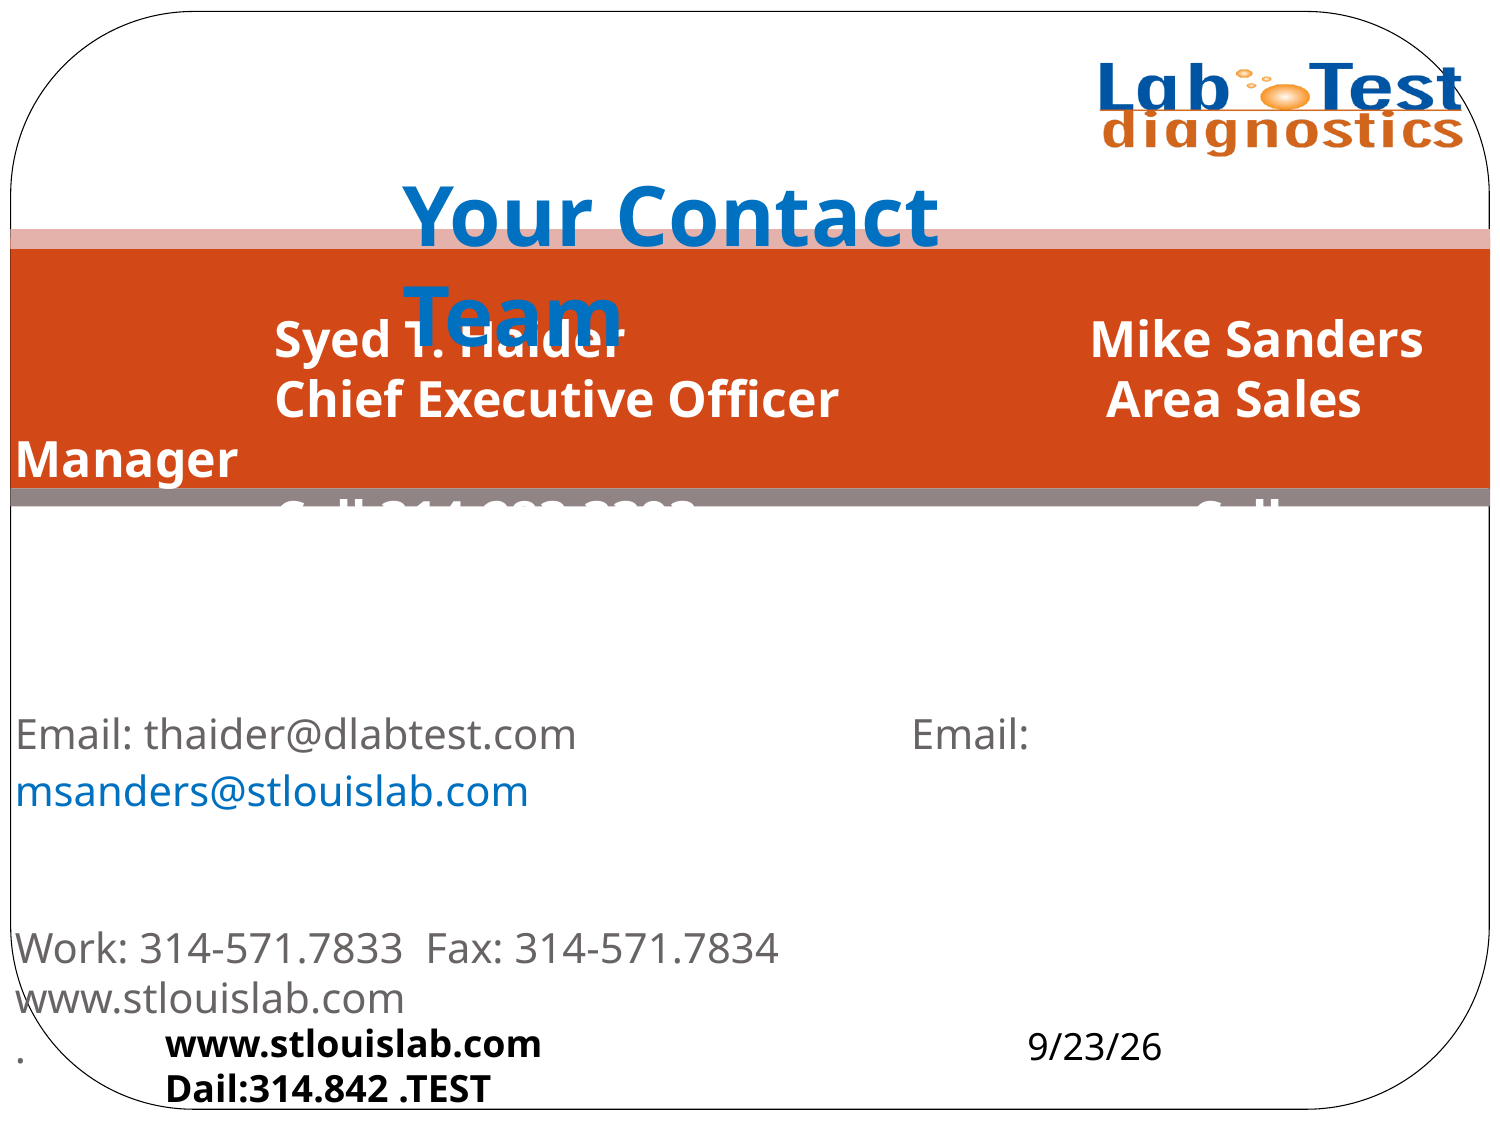

Your Contact Team
# Syed T. Haider		 Mike Sanders
 Chief Executive Officer		 Area Sales Manager
 Cell:314-283-3393 Cell: 314.327.3932
Email: thaider@dlabtest.com Email: msanders@stlouislab.com
Work: 314-571.7833 Fax: 314-571.7834
www.stlouislab.com
.
www.stlouislab.com Dail:314.842 .TEST